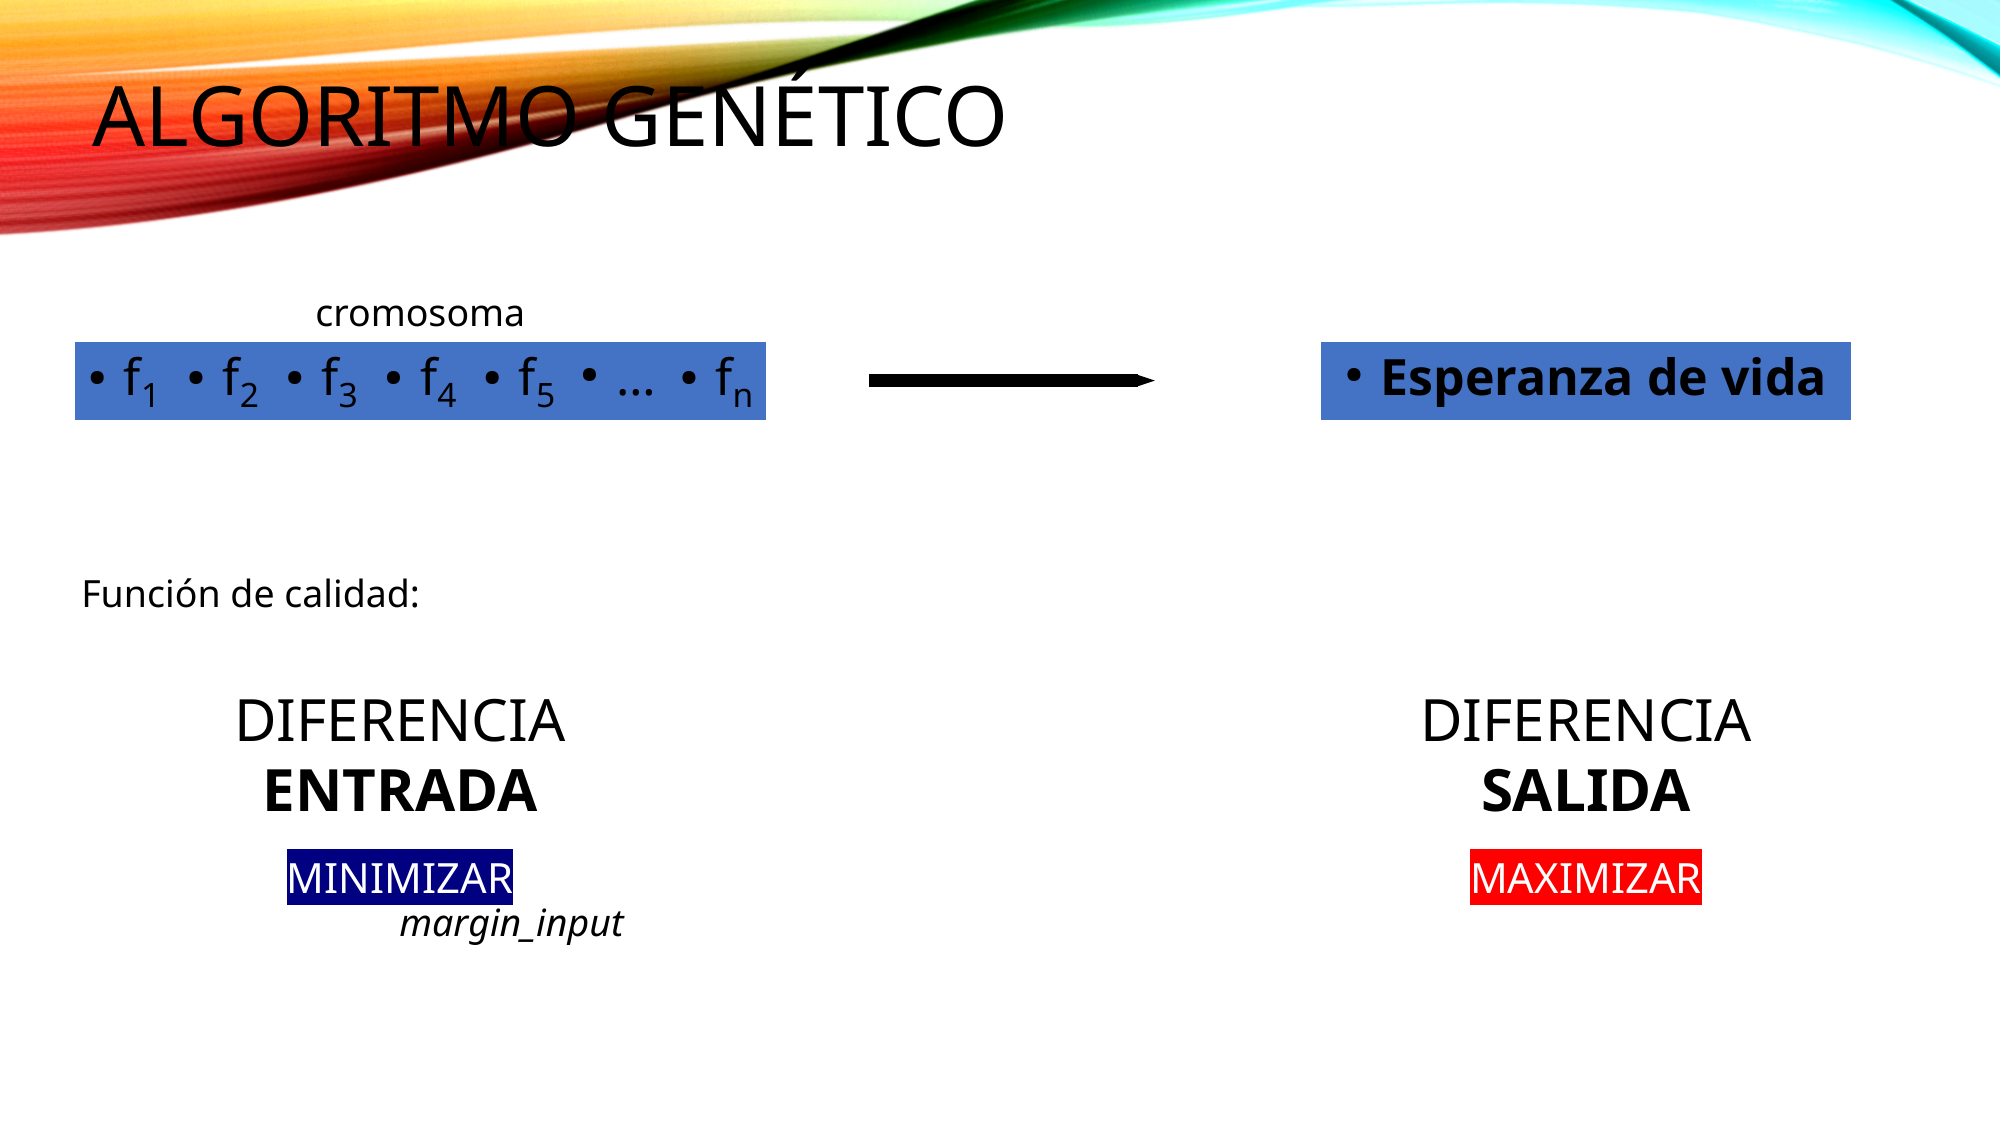

# Algoritmo genético
cromosoma
| f1 | f2 | f3 | f4 | f5 | … | fn |
| --- | --- | --- | --- | --- | --- | --- |
| Esperanza de vida |
| --- |
Función de calidad:
DIFERENCIA ENTRADA
DIFERENCIA SALIDA
MINIMIZAR
MAXIMIZAR
margin_input